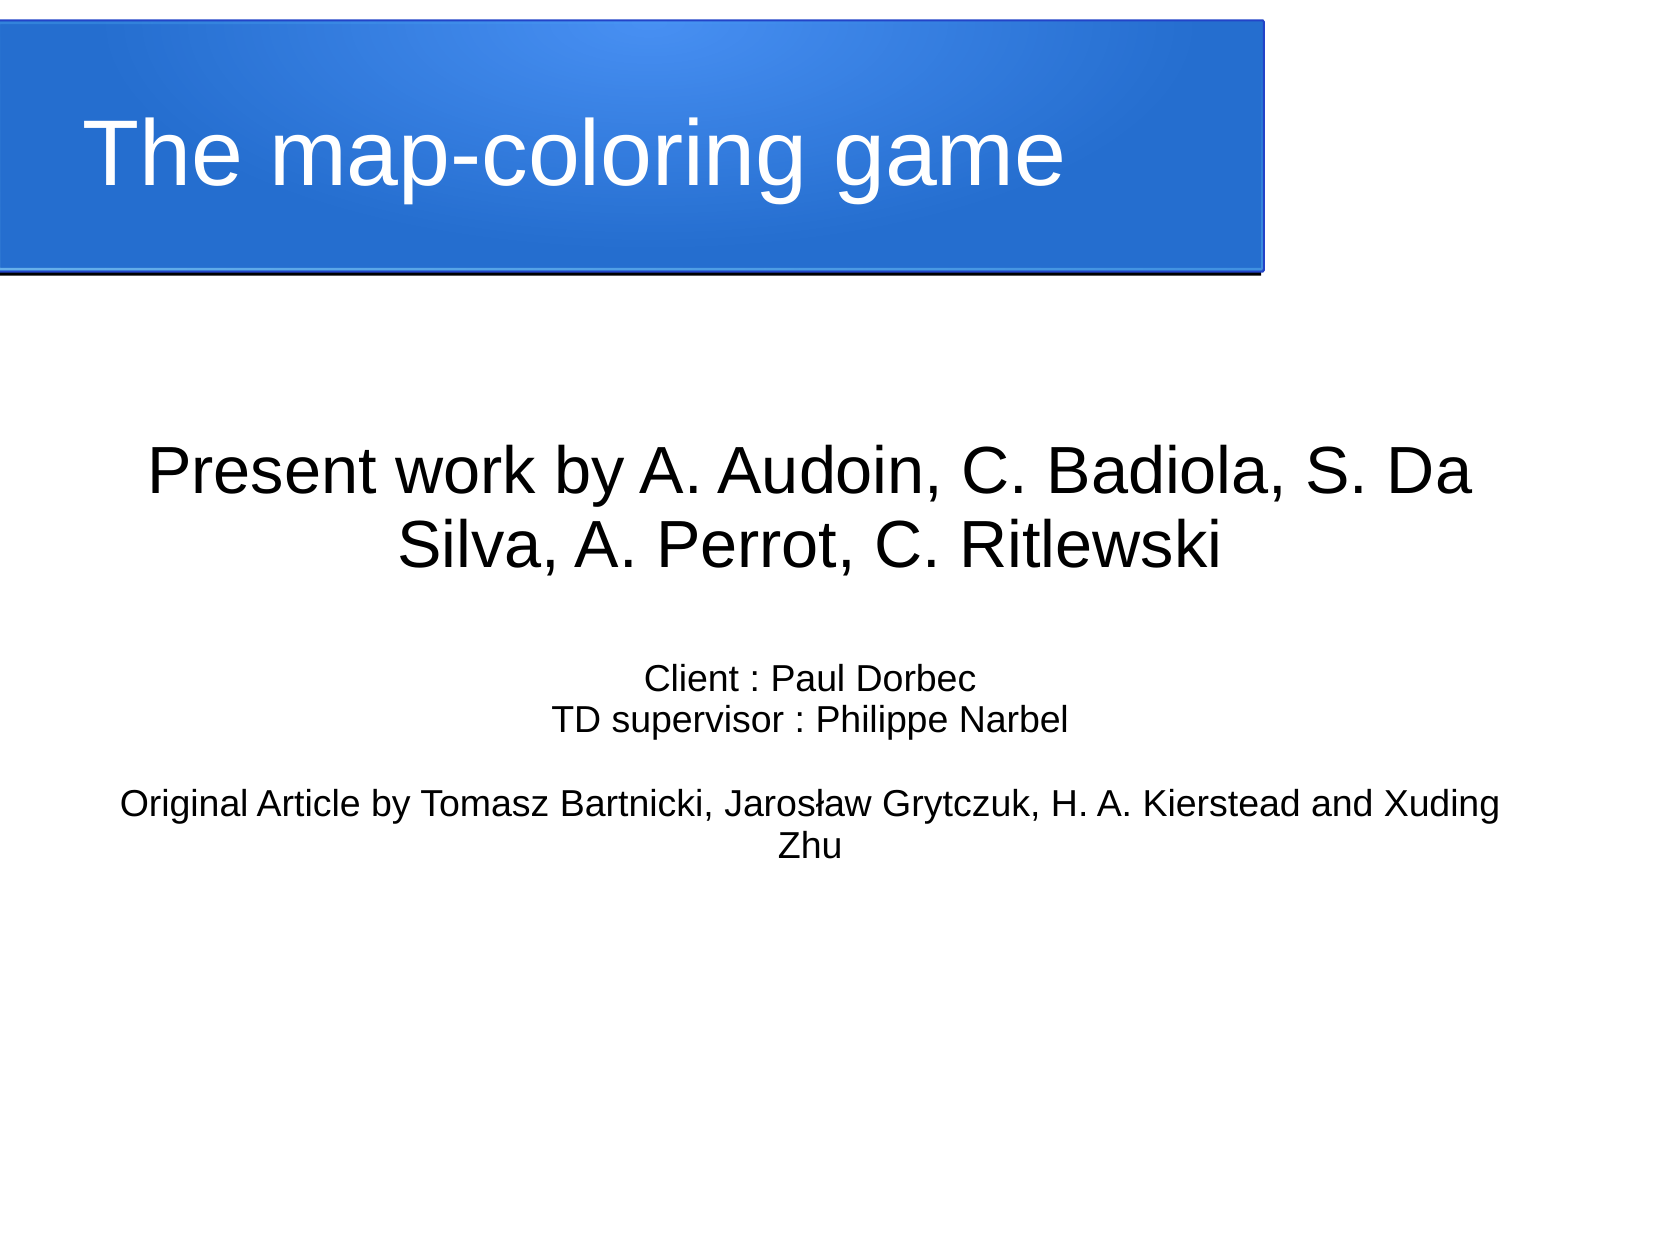

The map-coloring game
# Present work by A. Audoin, C. Badiola, S. Da Silva, A. Perrot, C. Ritlewski
Client : Paul Dorbec
TD supervisor : Philippe Narbel
Original Article by Tomasz Bartnicki, Jarosław Grytczuk, H. A. Kierstead and Xuding Zhu